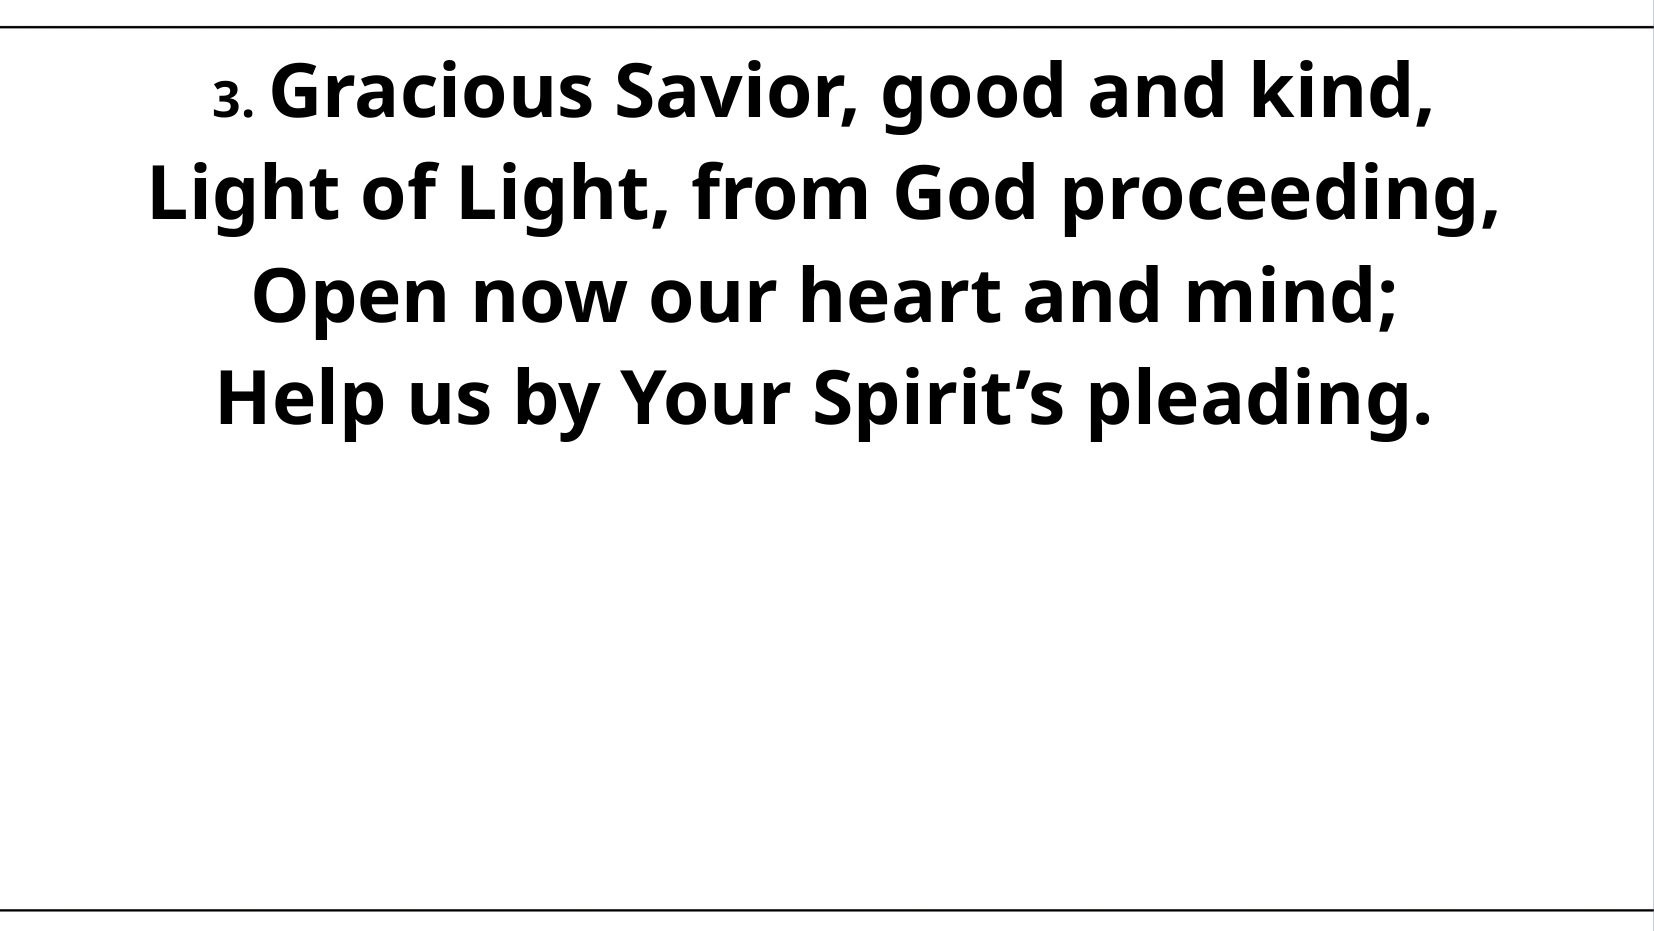

3. Gracious Savior, good and kind,
Light of Light, from God proceeding,
Open now our heart and mind;
Help us by Your Spirit’s pleading.